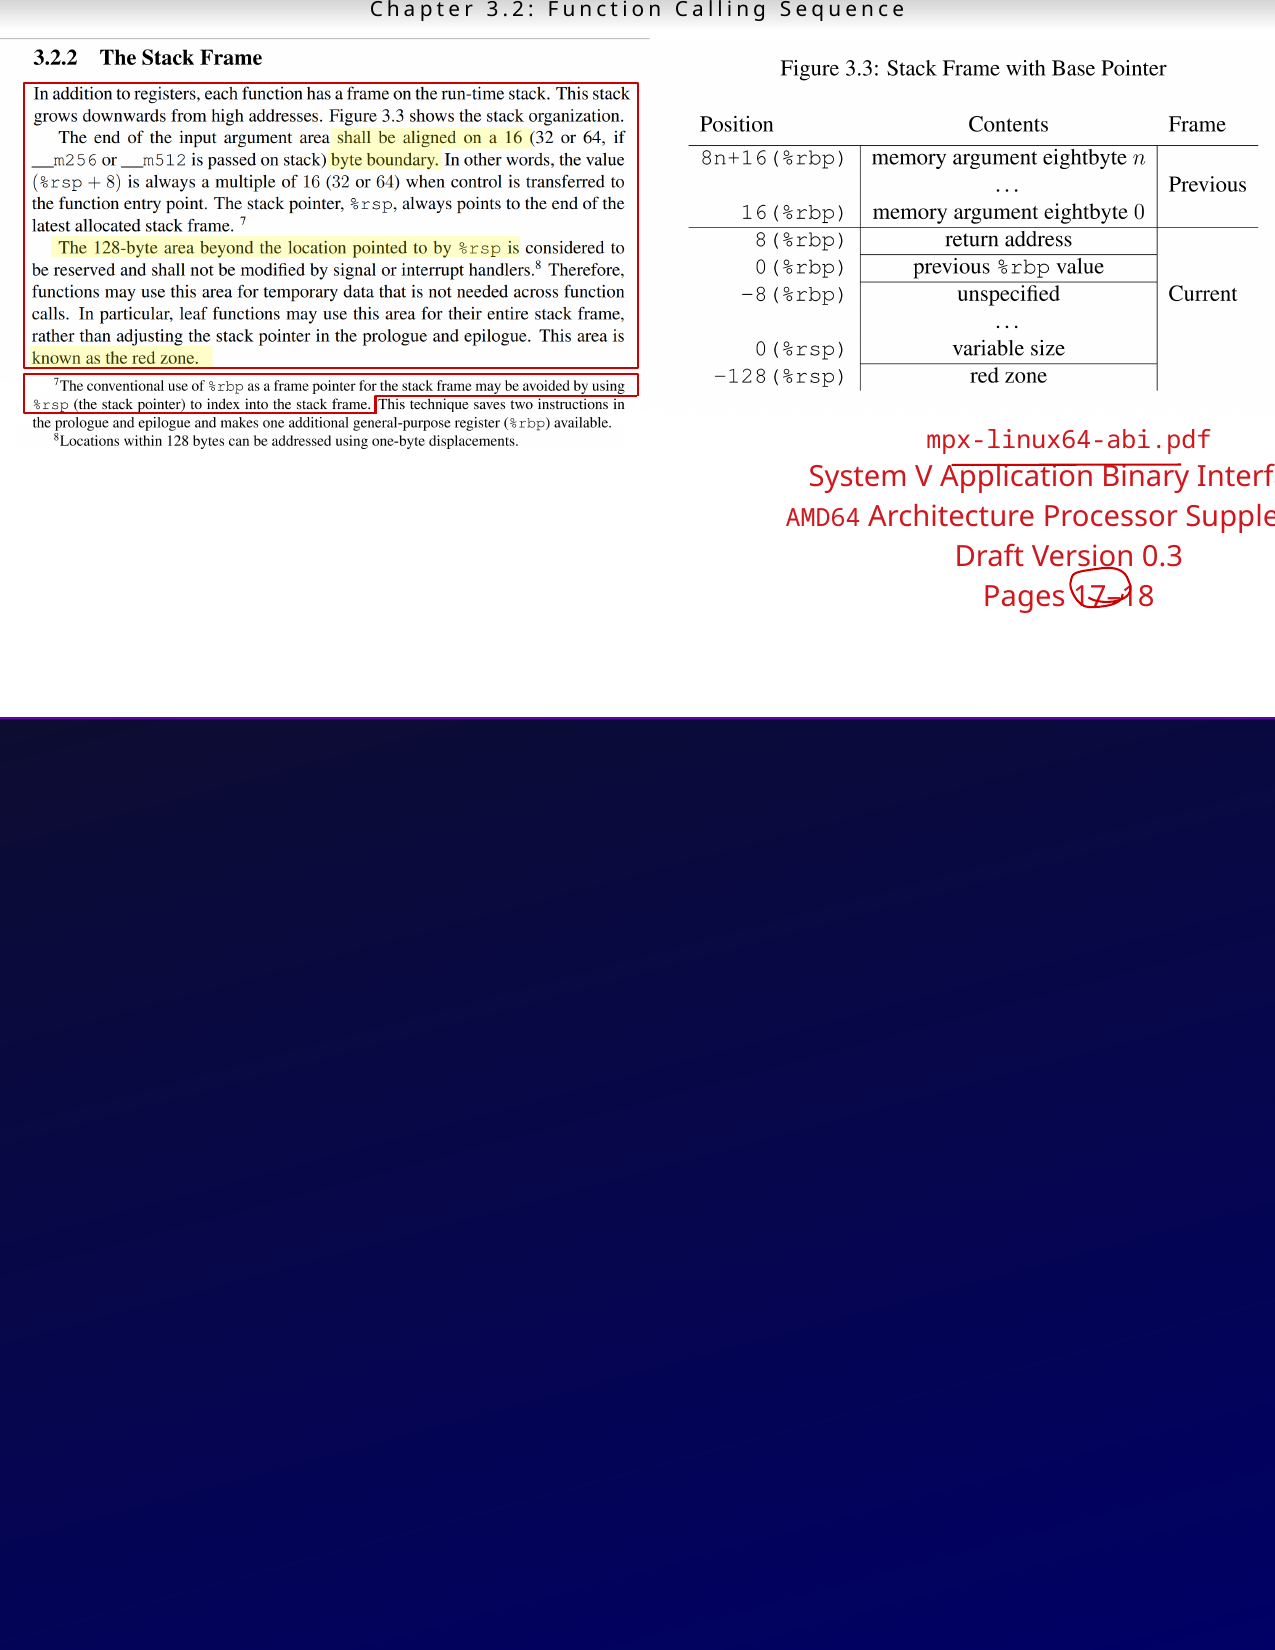

Chapter 3.2: Function Calling Sequence
mpx-linux64-abi.pdf
System V Application Binary Interface,
AMD64 Architecture Processor Supplement
Draft Version 0.3
Pages 17–18